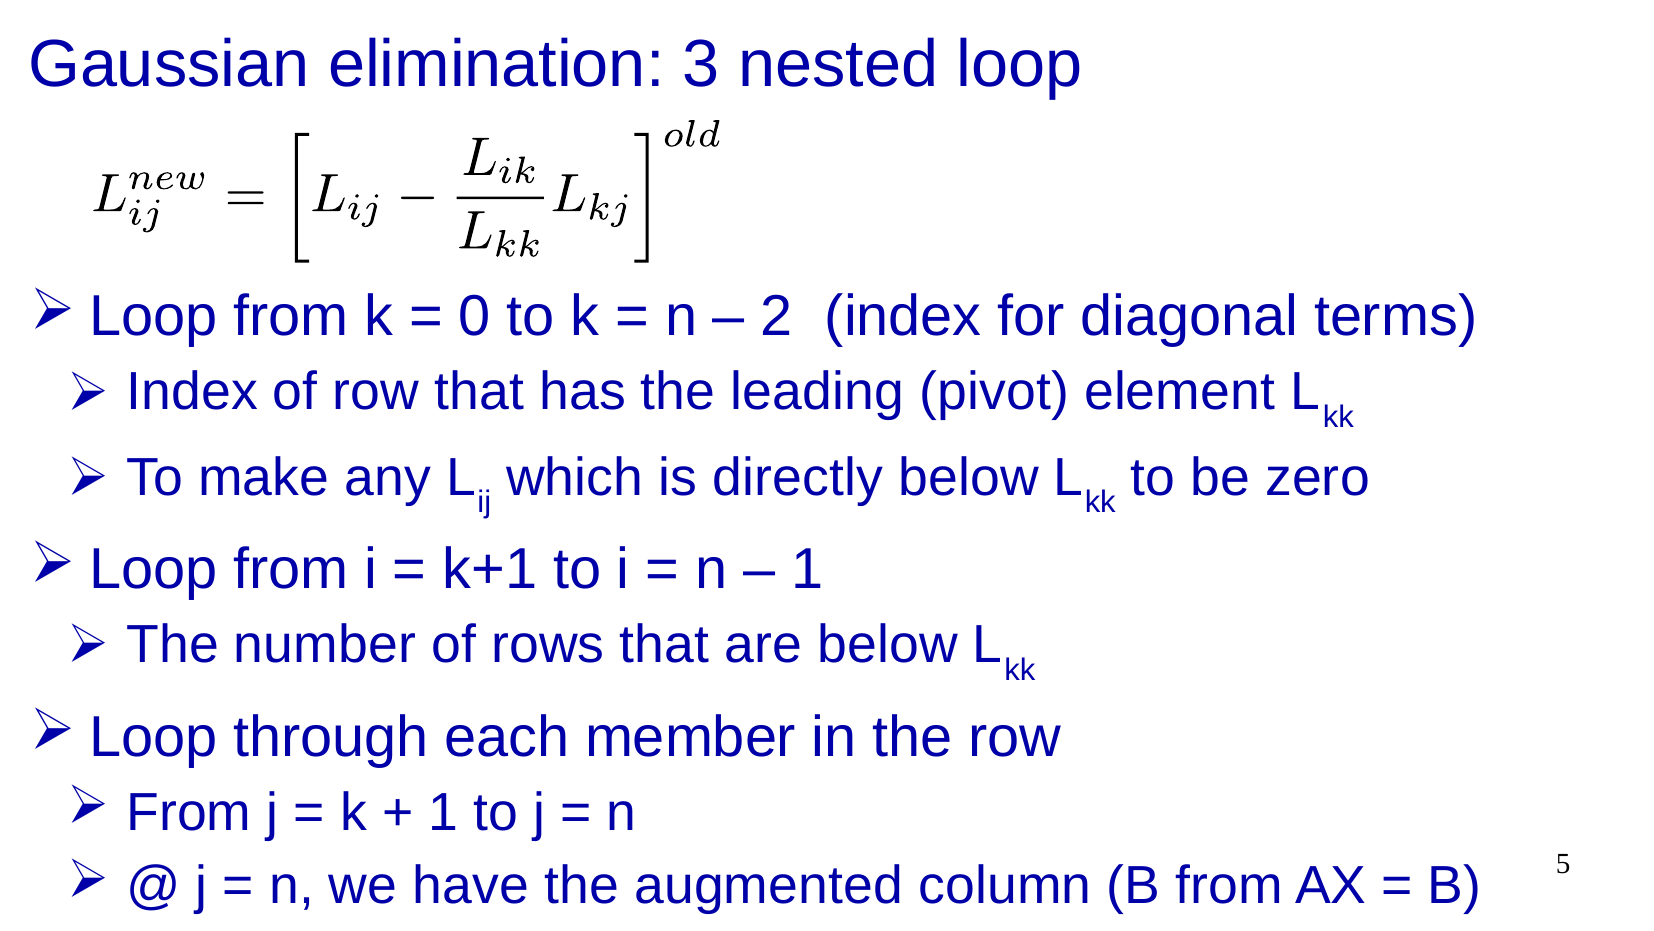

# Gaussian elimination: 3 nested loop
Loop from k = 0 to k = n – 2 (index for diagonal terms)
Index of row that has the leading (pivot) element Lkk
To make any Lij which is directly below Lkk to be zero
Loop from i = k+1 to i = n – 1
The number of rows that are below Lkk
Loop through each member in the row
From j = k + 1 to j = n
@ j = n, we have the augmented column (B from AX = B)
5